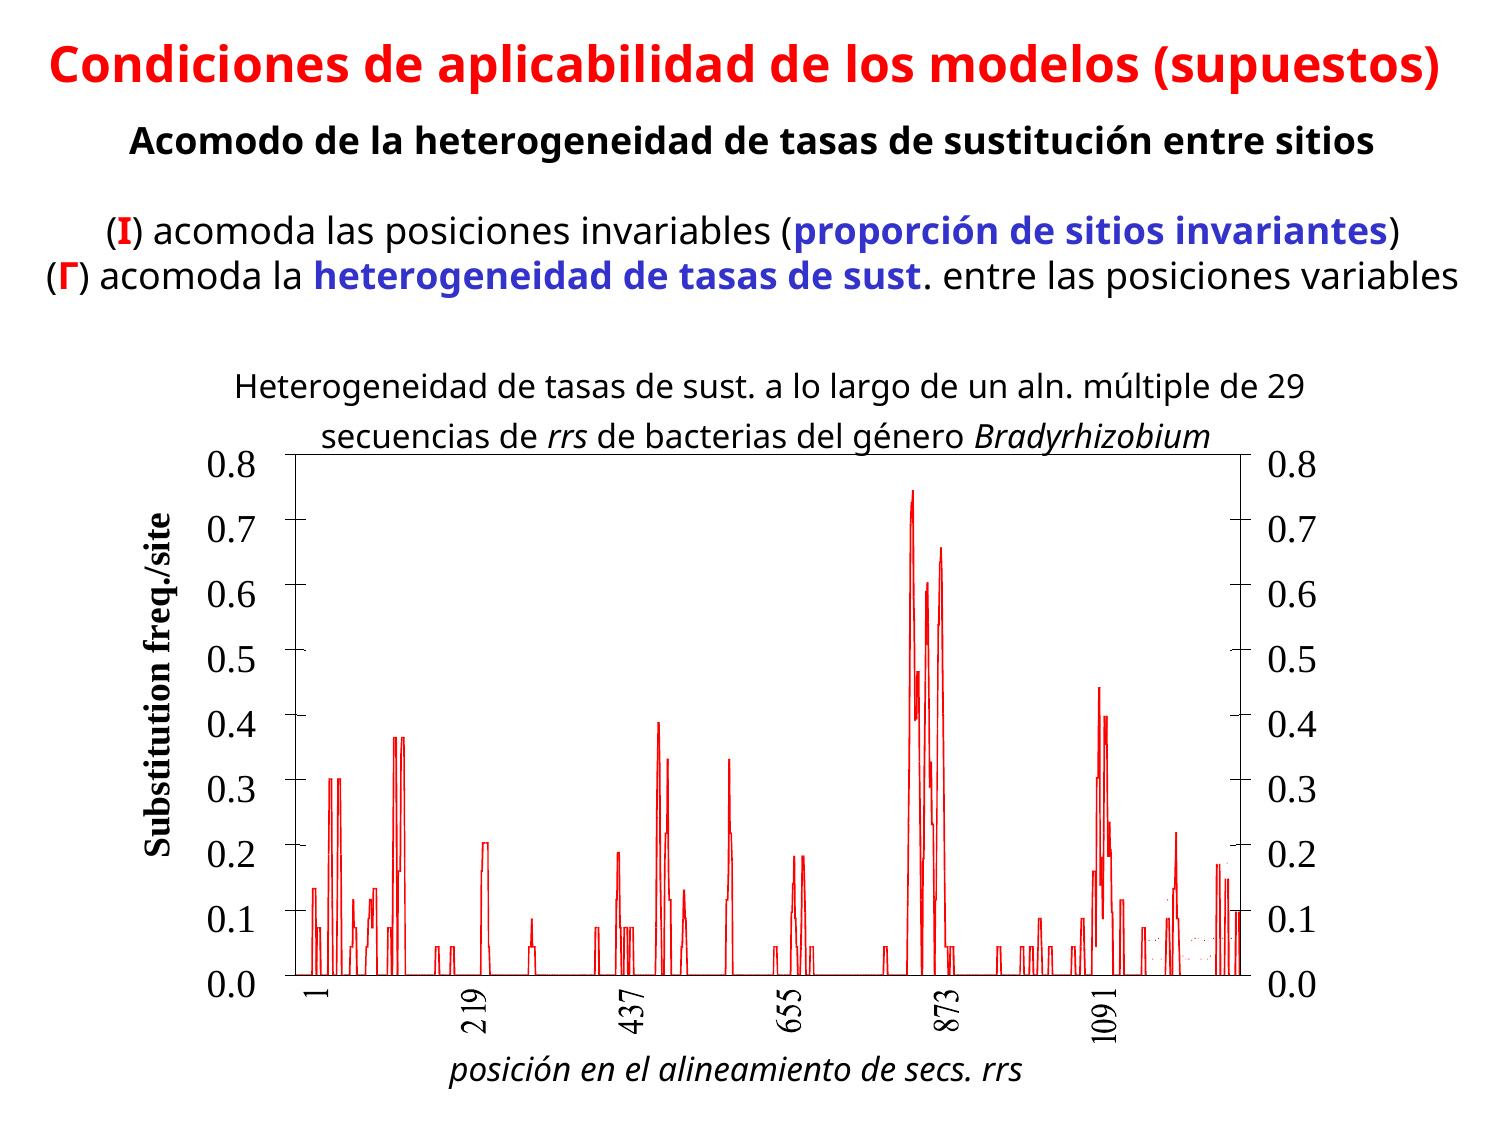

Condiciones de aplicabilidad de los modelos (supuestos)
Acomodo de la heterogeneidad de tasas de sustitución entre sitios
(I) acomoda las posiciones invariables (proporción de sitios invariantes)
(Γ) acomoda la heterogeneidad de tasas de sust. entre las posiciones variables
Heterogeneidad de tasas de sust. a lo largo de un aln. múltiple de 29 secuencias de rrs de bacterias del género Bradyrhizobium
0.8
0.8
0.7
0.7
0.6
0.6
0.5
0.5
Substitution freq./site
0.4
0.4
0.3
0.3
0.2
0.2
0.1
0.1
0.0
0.0
posición en el alineamiento de secs. rrs